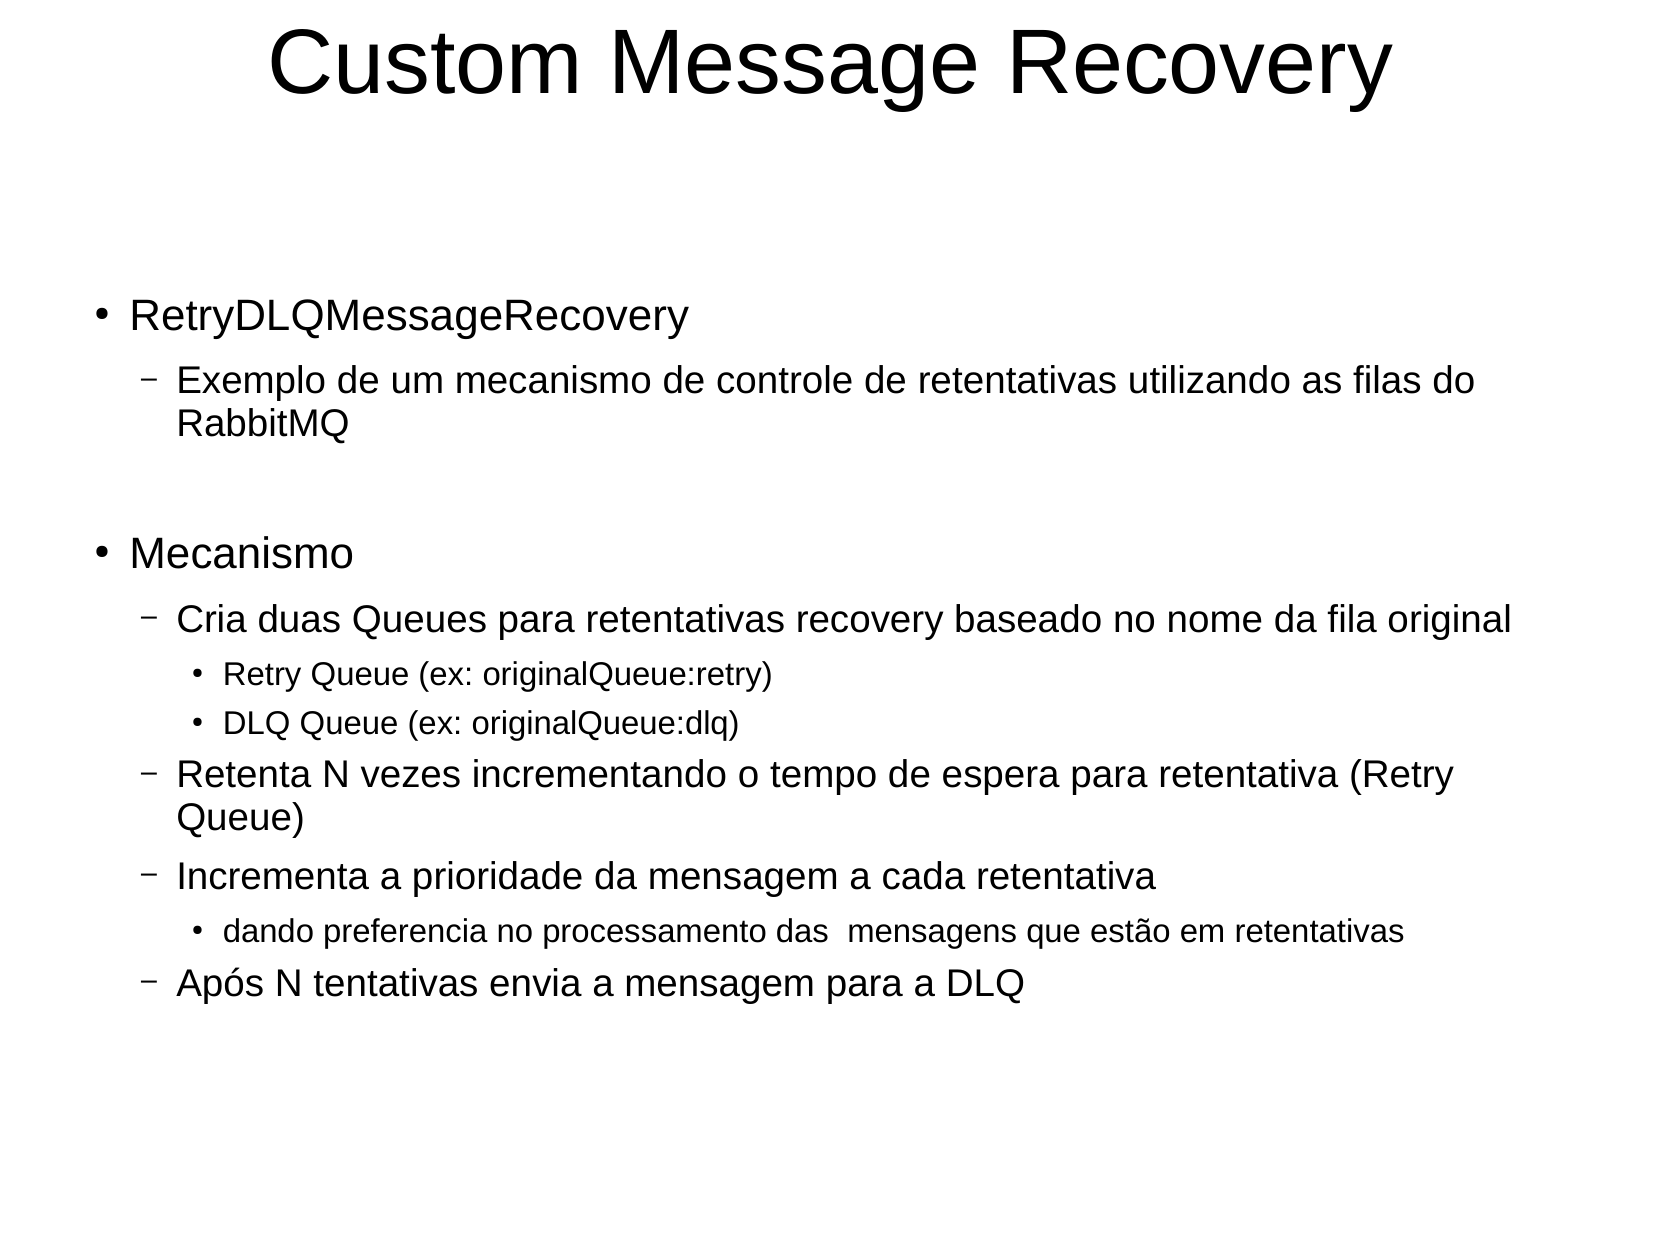

# Custom Message Recovery
RetryDLQMessageRecovery
Exemplo de um mecanismo de controle de retentativas utilizando as filas do RabbitMQ
Mecanismo
Cria duas Queues para retentativas recovery baseado no nome da fila original
Retry Queue (ex: originalQueue:retry)
DLQ Queue (ex: originalQueue:dlq)
Retenta N vezes incrementando o tempo de espera para retentativa (Retry Queue)
Incrementa a prioridade da mensagem a cada retentativa
dando preferencia no processamento das mensagens que estão em retentativas
Após N tentativas envia a mensagem para a DLQ